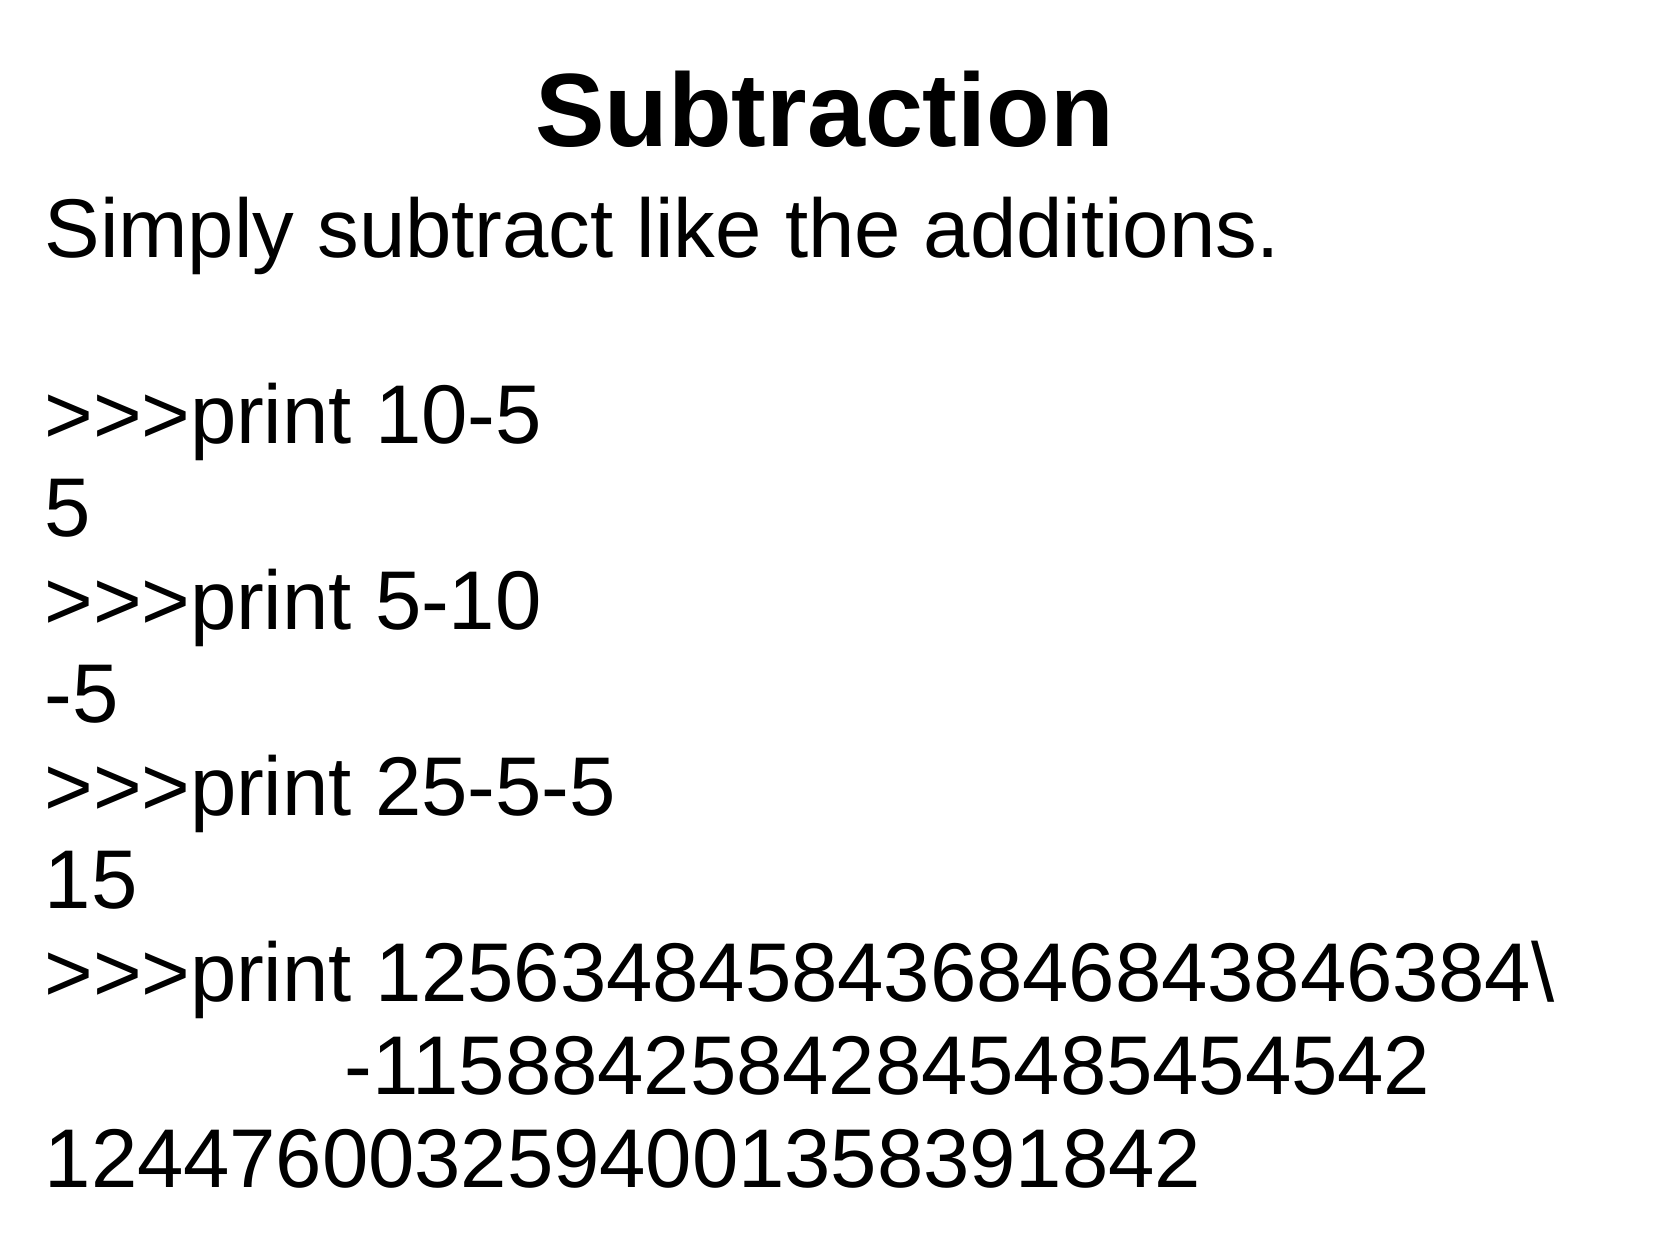

Subtraction
Simply subtract like the additions.
>>>print 10-5
5
>>>print 5-10
-5
>>>print 25-5-5
15
>>>print 1256348458436846843846384\
				-11588425842845485454542
1244760032594001358391842